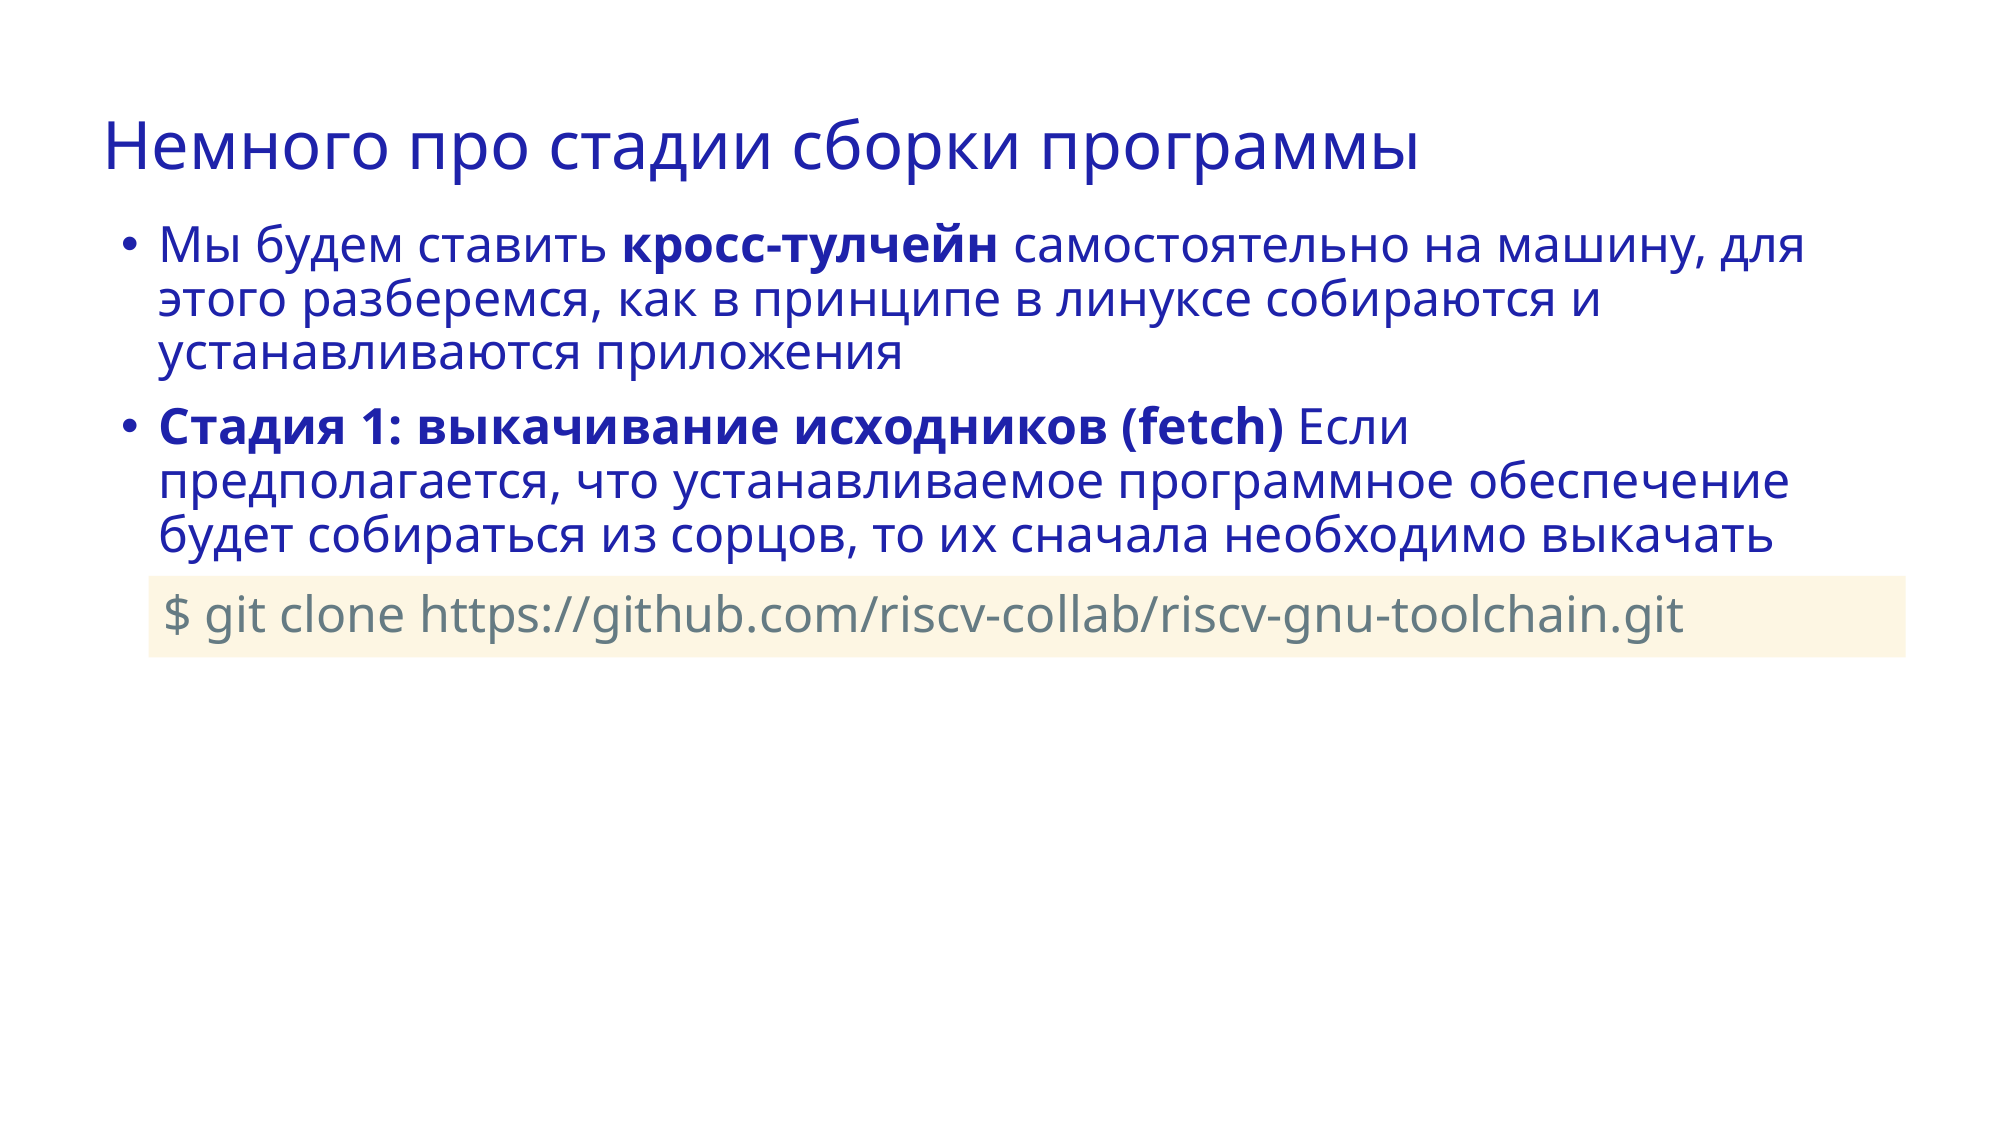

# Немного про стадии сборки программы
Мы будем ставить кросс-тулчейн самостоятельно на машину, для этого разберемся, как в принципе в линуксе собираются и устанавливаются приложения
Стадия 1: выкачивание исходников (fetch) Если предполагается, что устанавливаемое программное обеспечение будет собираться из сорцов, то их сначала необходимо выкачать
$ git clone https://github.com/riscv-collab/riscv-gnu-toolchain.git